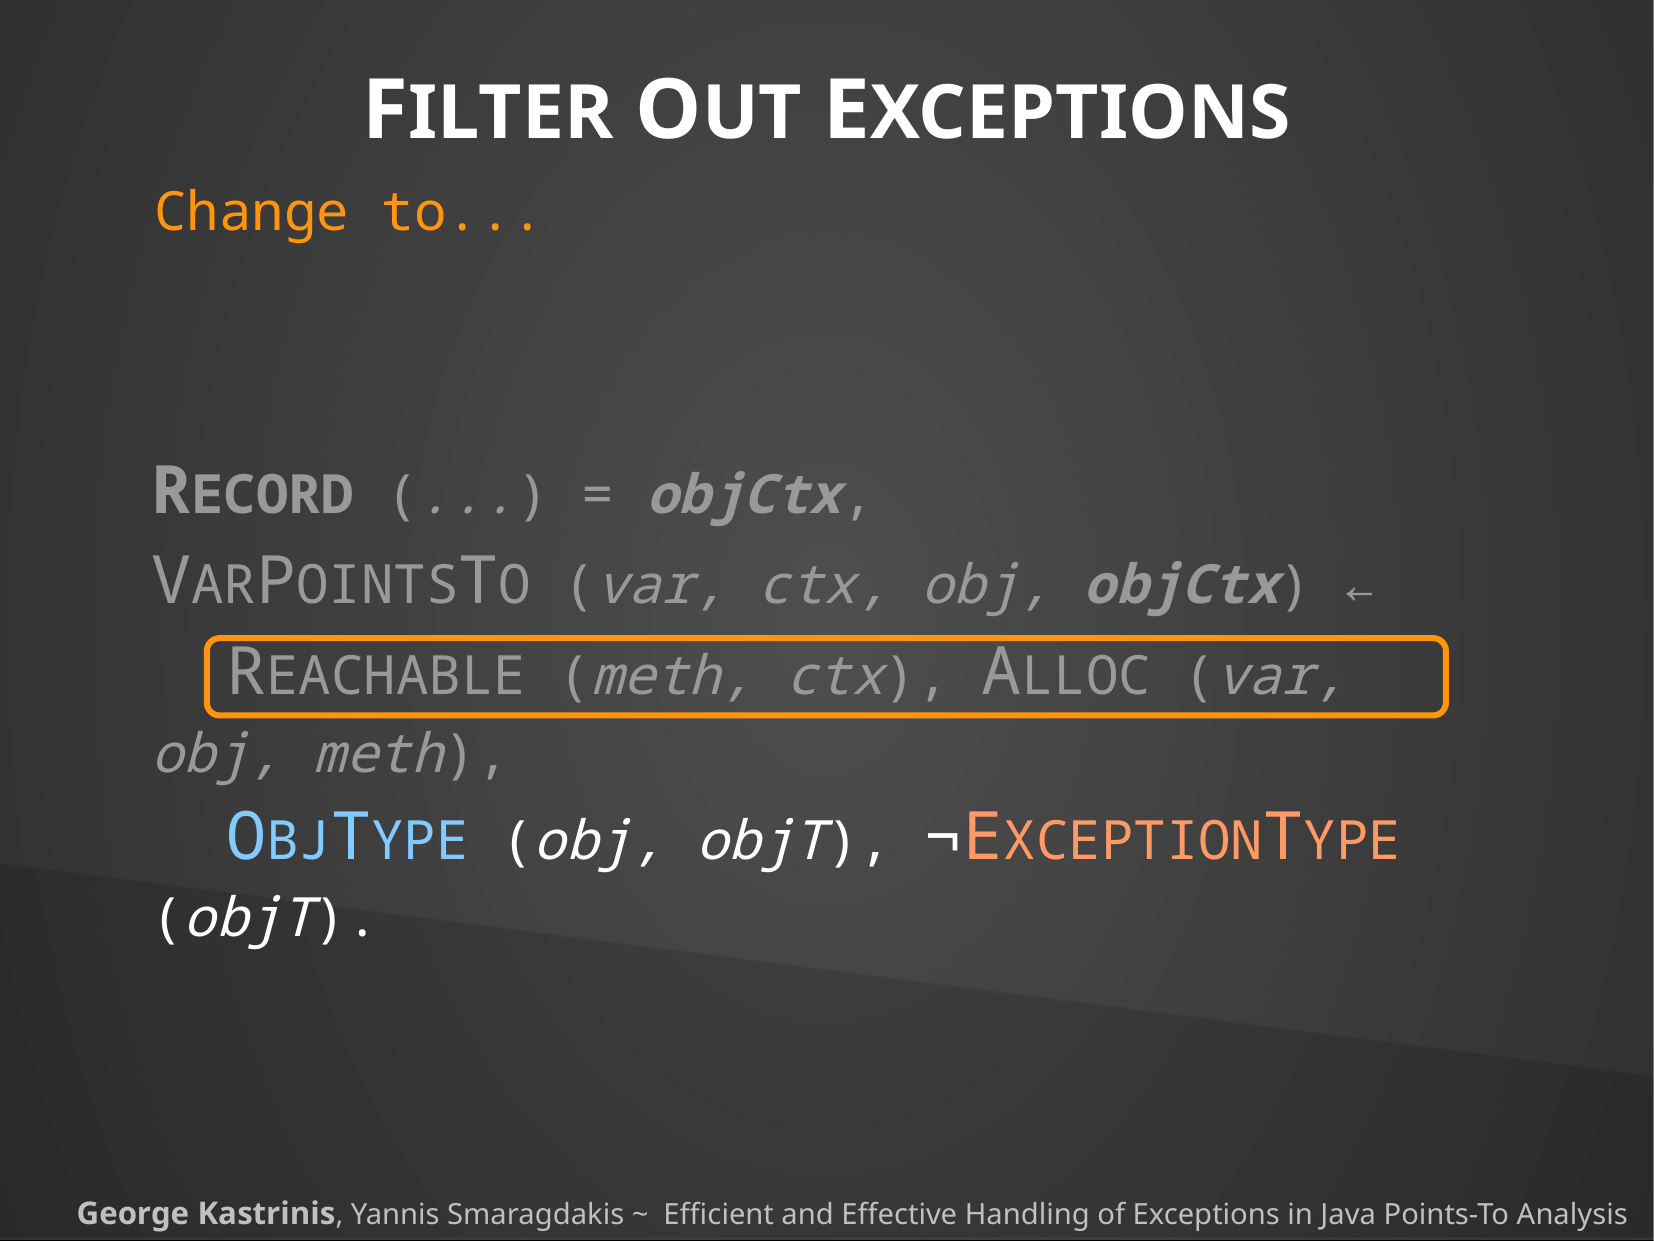

FILTER OUT EXCEPTIONS
Change to...
RECORD (...) = objCtx,
VARPOINTSTO (var, ctx, obj, objCtx) ←
	REACHABLE (meth, ctx), ALLOC (var, obj, meth),
	OBJTYPE (obj, objT), ¬EXCEPTIONTYPE (objT).